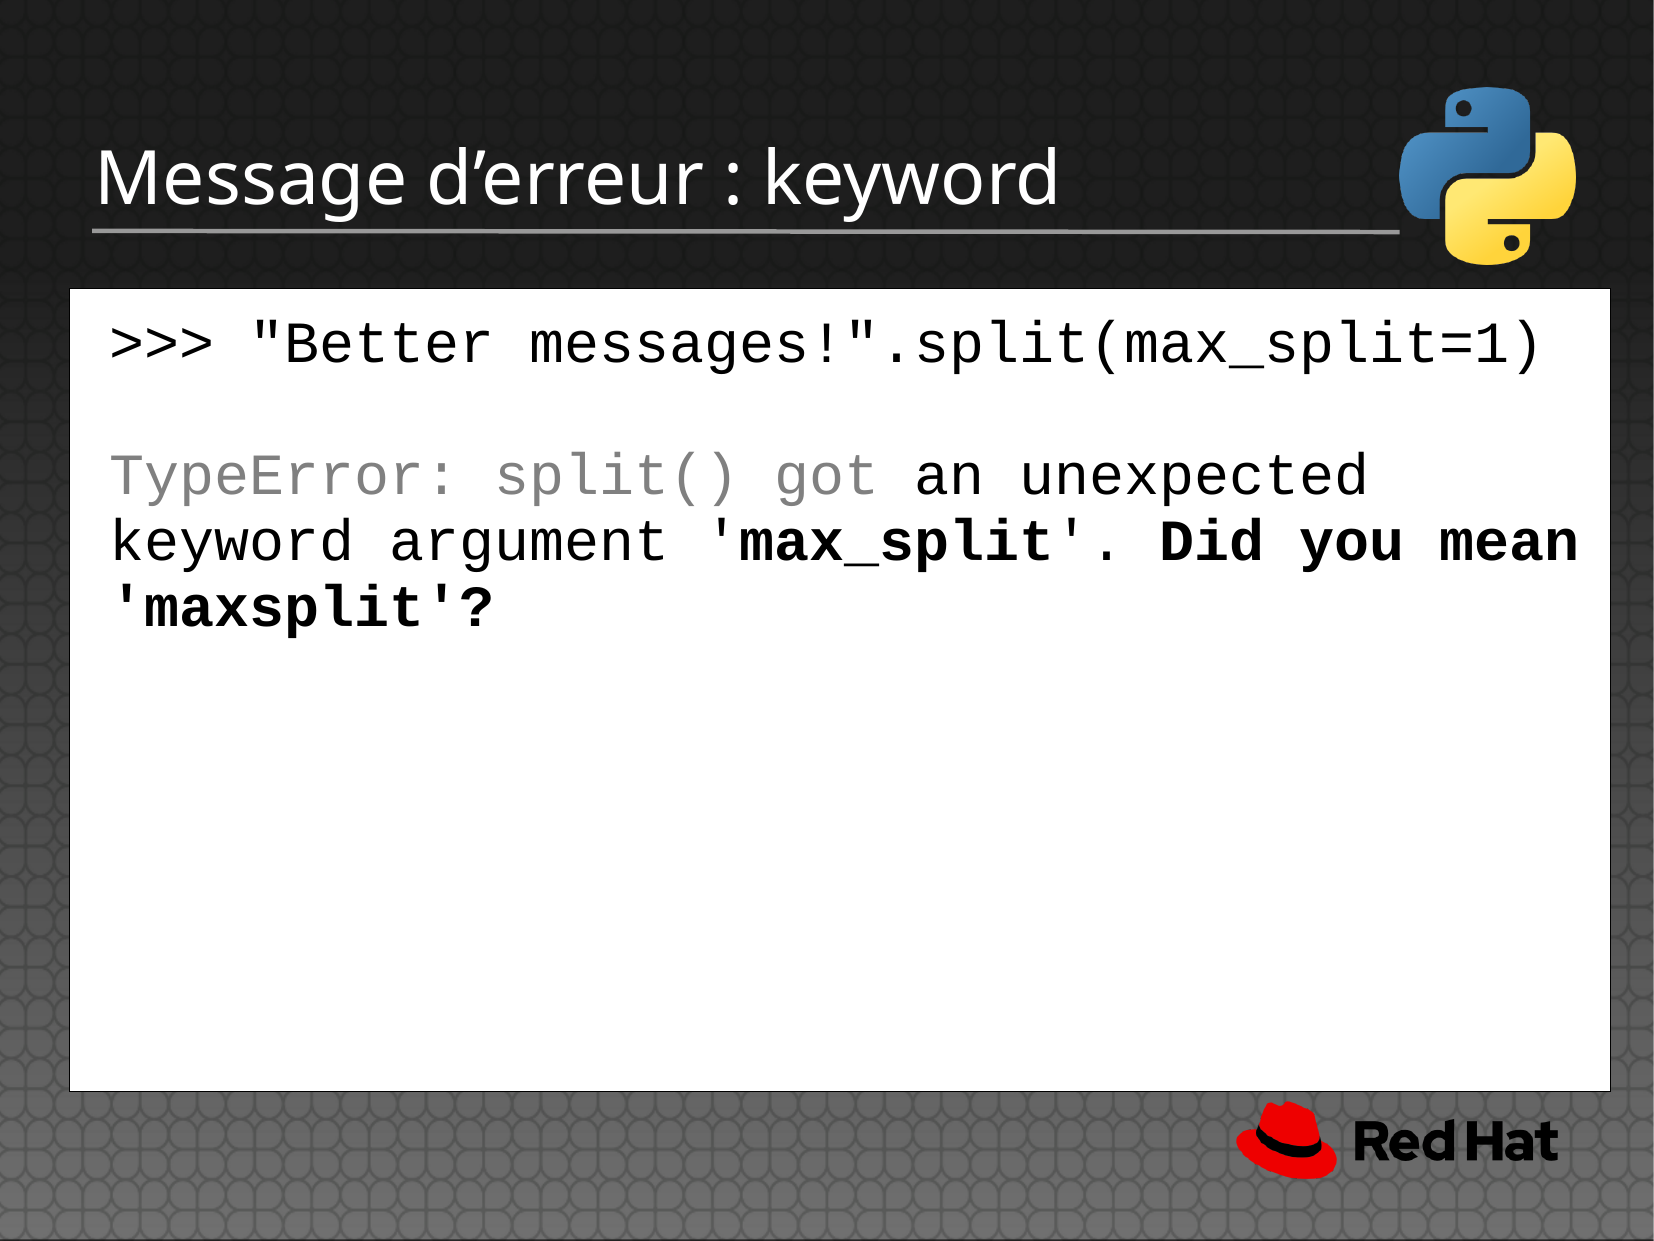

Message d’erreur : keyword
# >>> "Better messages!".split(max_split=1) TypeError: split() got an unexpected keyword argument 'max_split'. Did you mean 'maxsplit'?